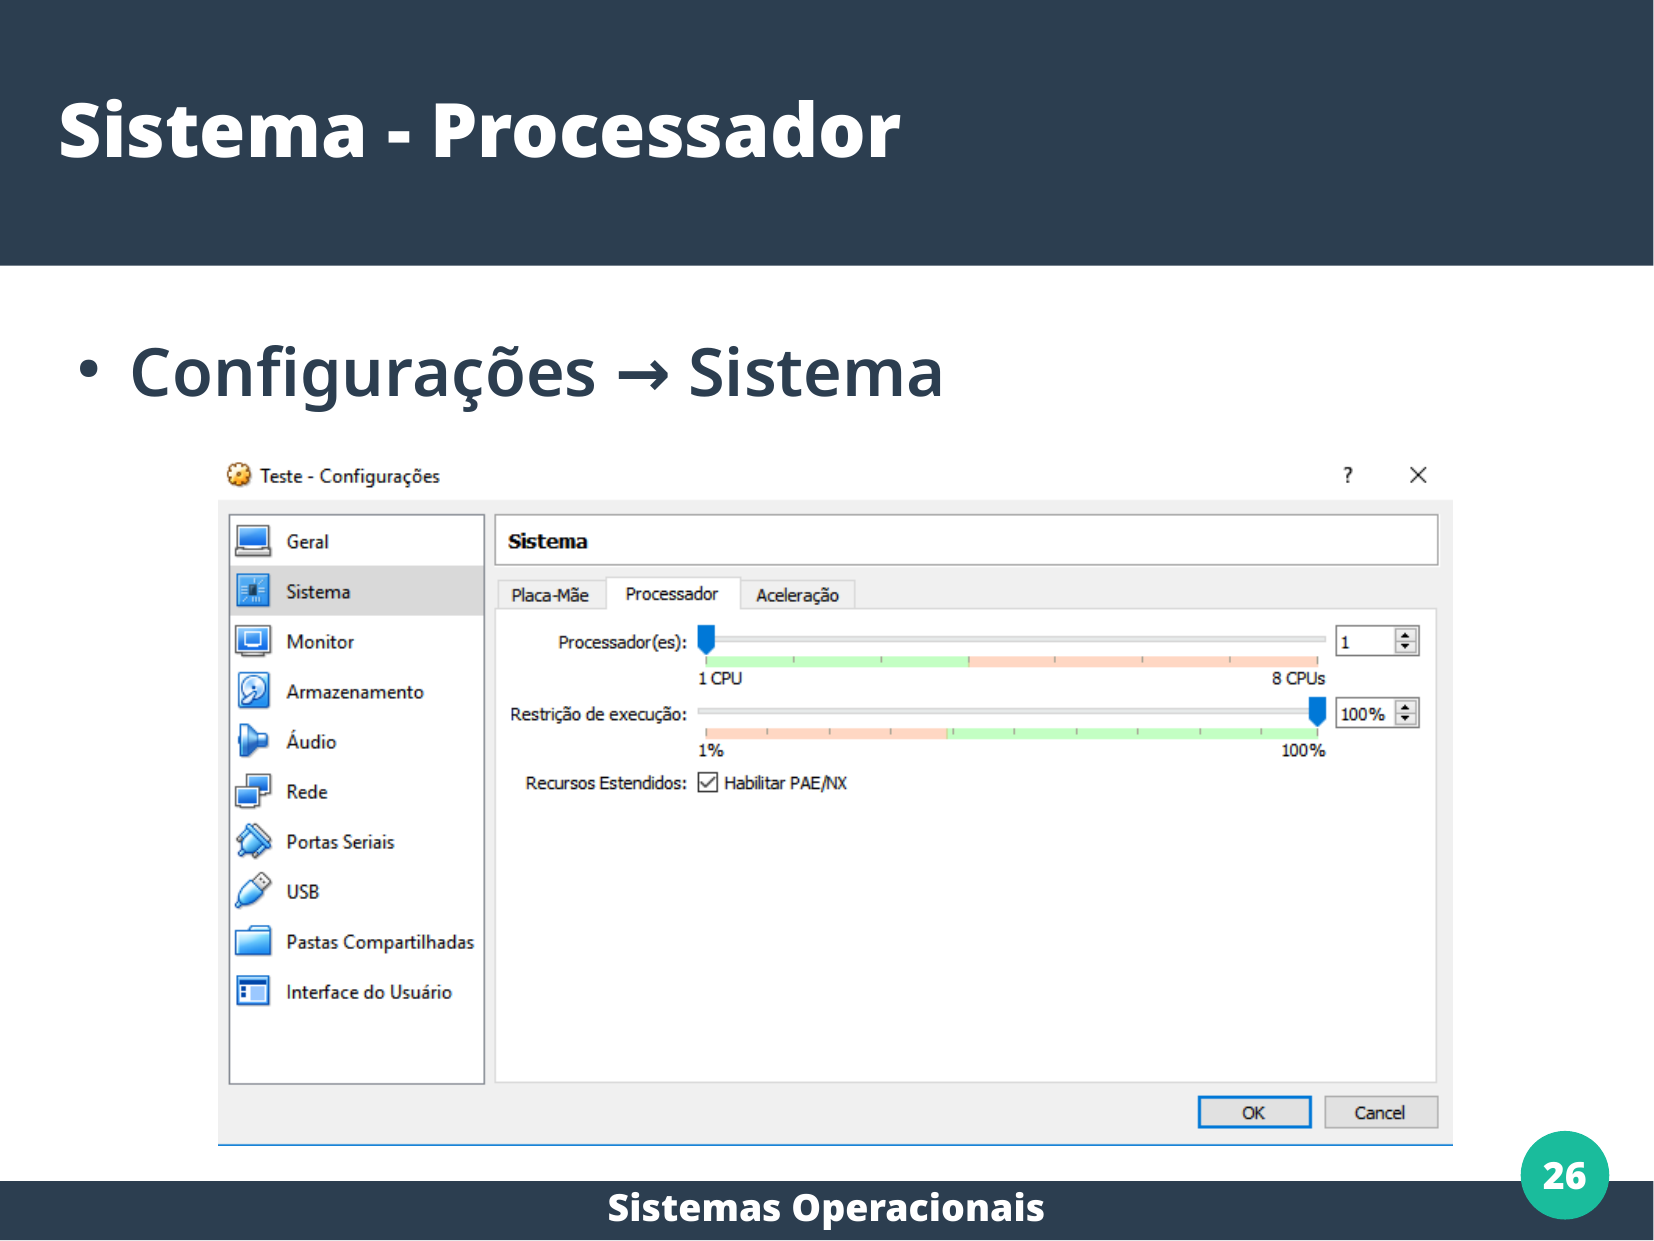

# Sistema - Processador
Configurações → Sistema
26
Sistemas Operacionais